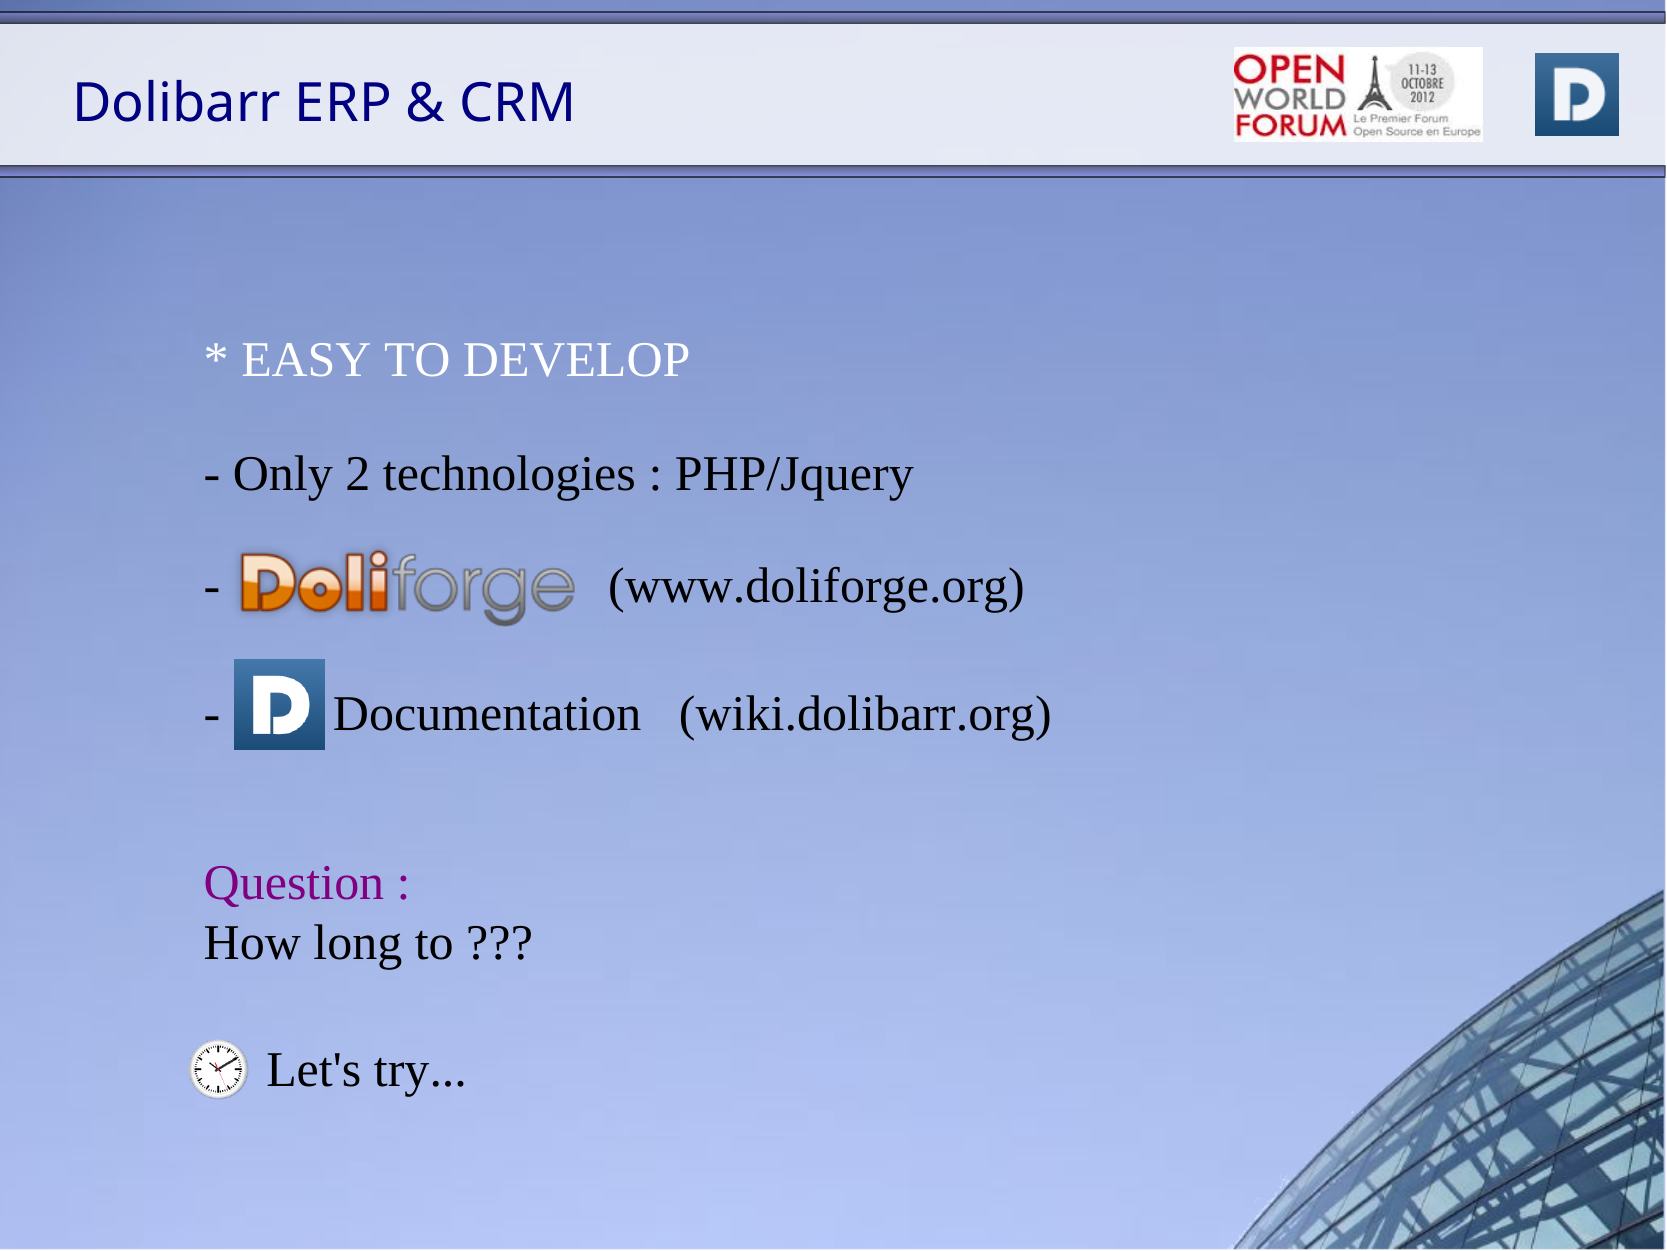

Dolibarr ERP & CRM
* EASY TO DEVELOP
- Only 2 technologies : PHP/Jquery
- (www.doliforge.org)
- Documentation (wiki.dolibarr.org)
Question :
How long to ???
 Let's try...